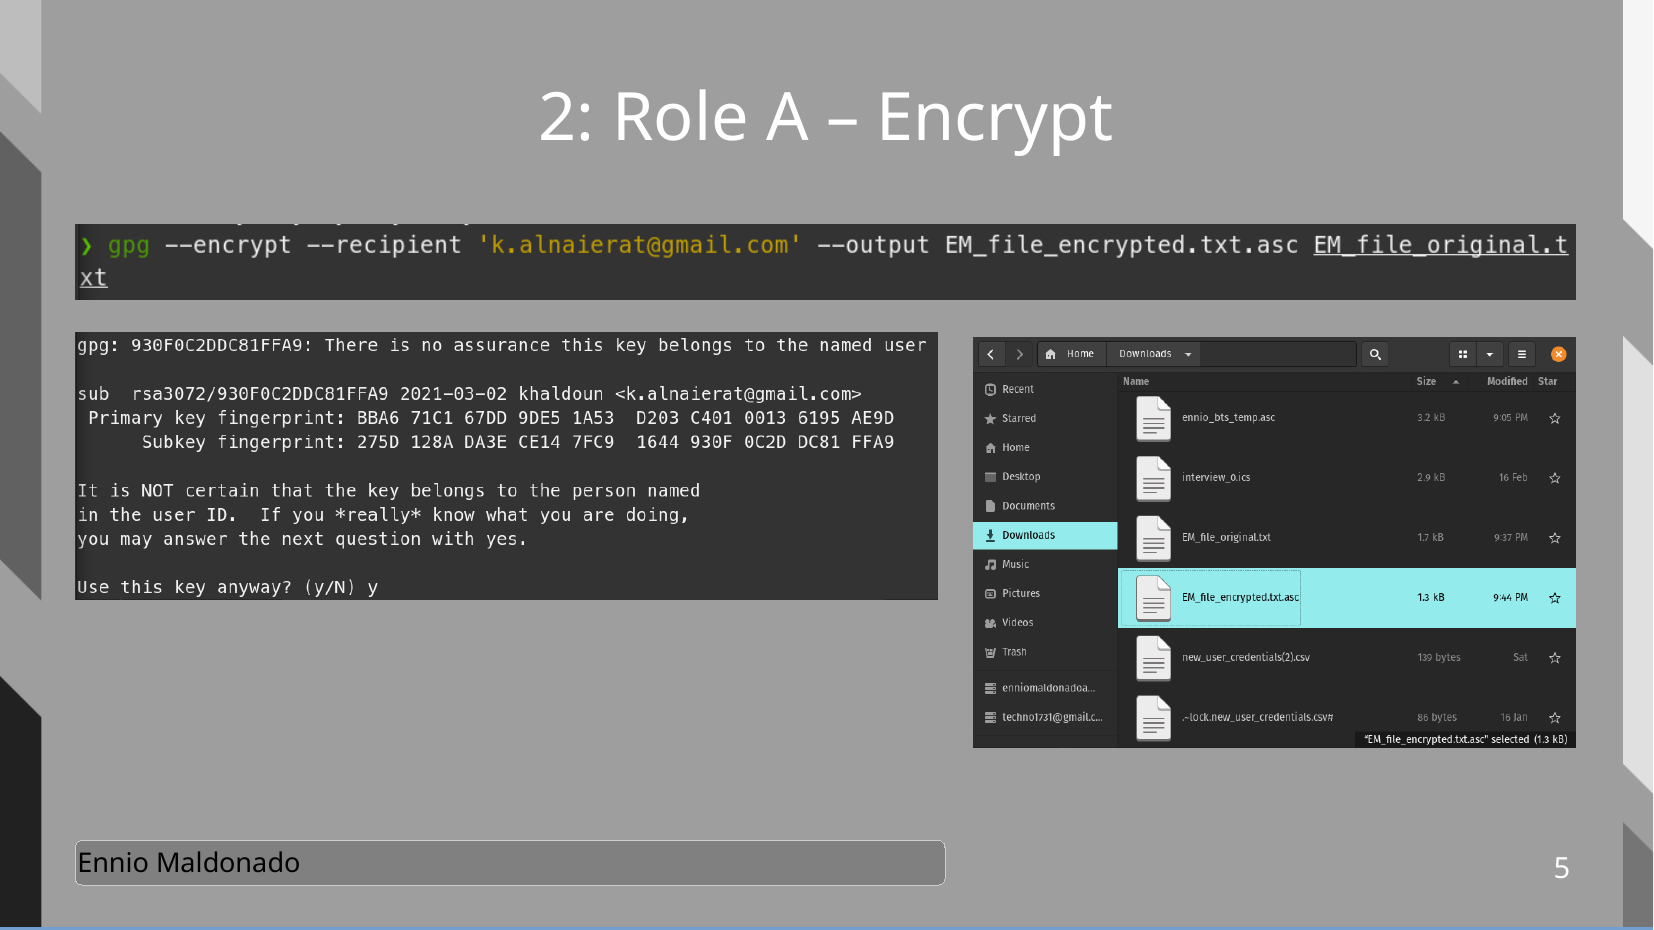

# 2: Role A – Encrypt
Ennio Maldonado
3 October 2020
Candy Clone
5